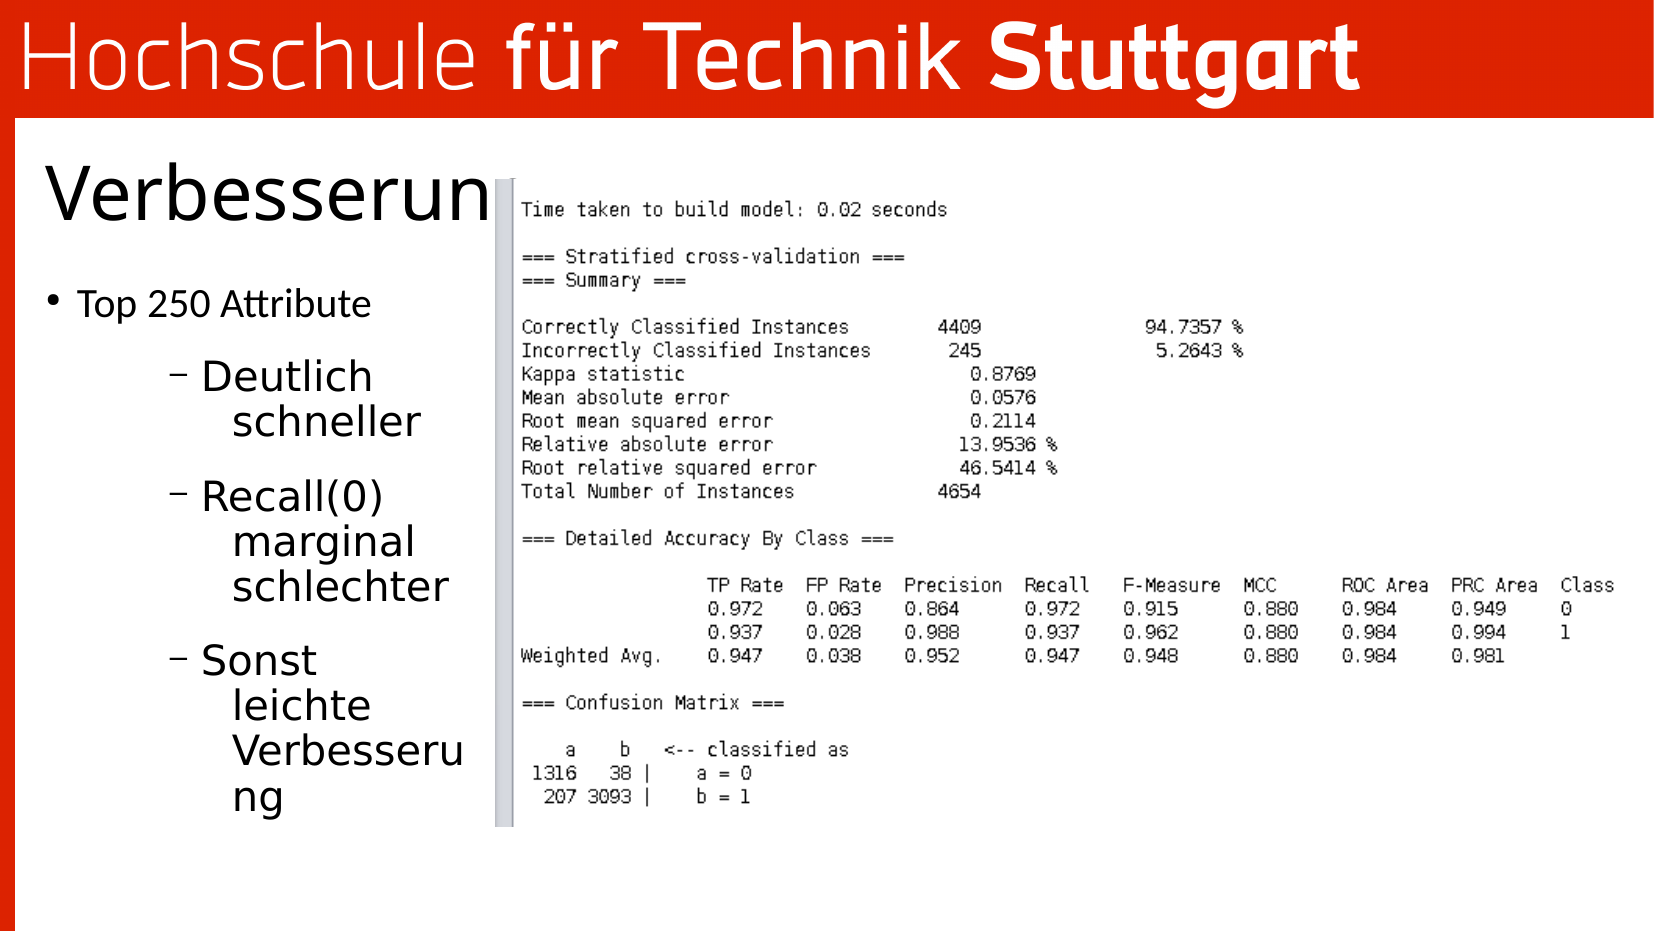

# Verbesserung
Top 250 Attribute
Deutlich schneller
Recall(0) marginal schlechter
Sonst leichte Verbesserung